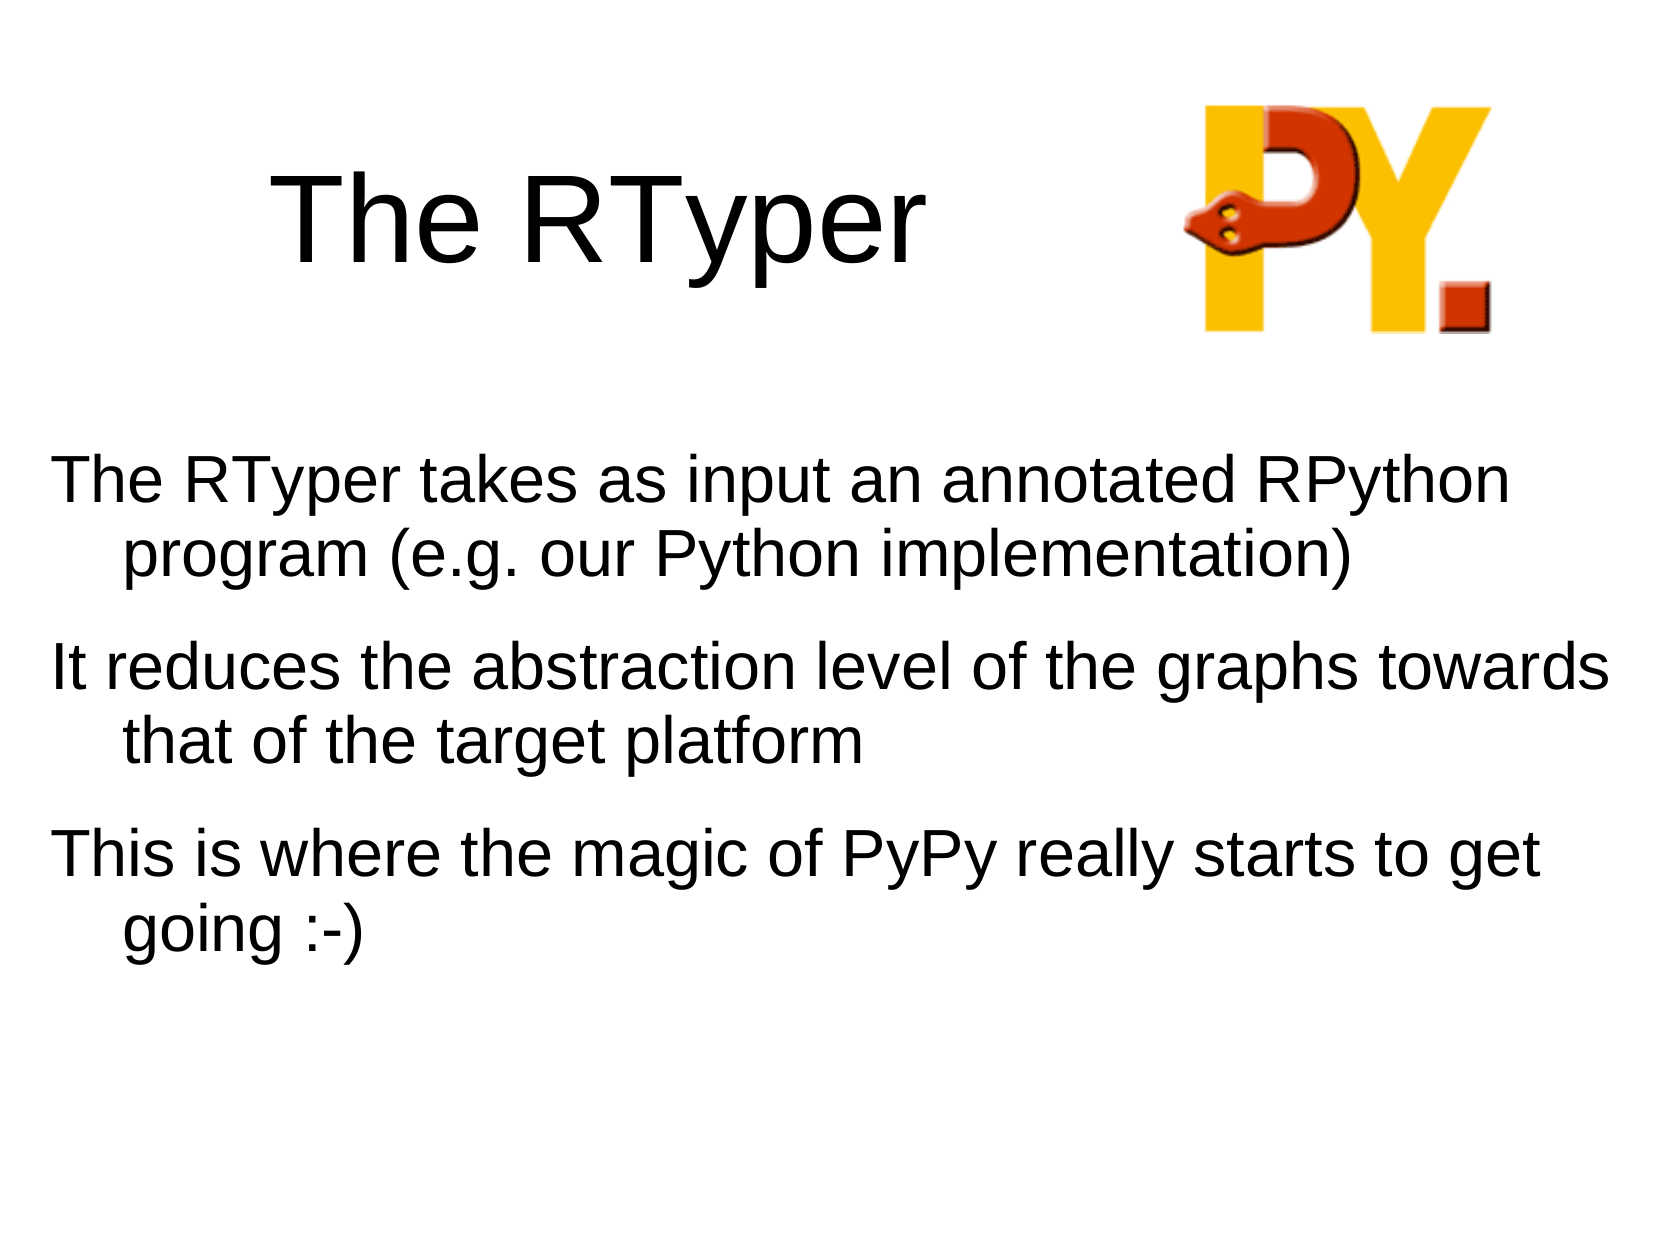

# The RTyper
The RTyper takes as input an annotated RPython program (e.g. our Python implementation)
It reduces the abstraction level of the graphs towards that of the target platform
This is where the magic of PyPy really starts to get going :-)